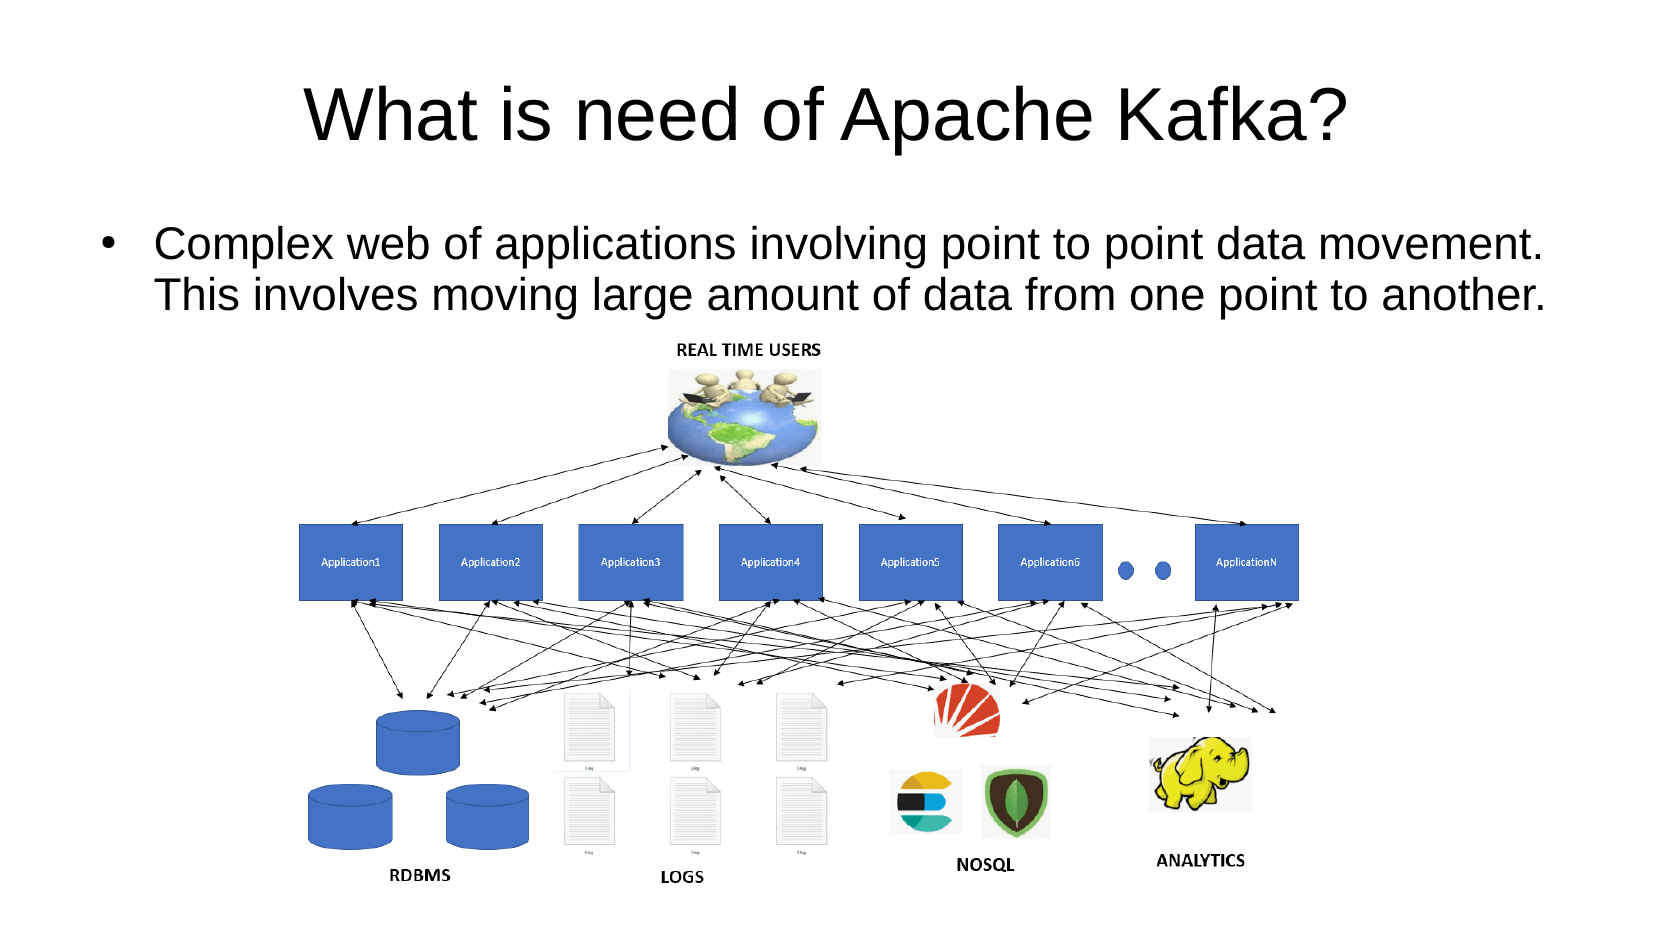

# What is need of Apache Kafka?
Complex web of applications involving point to point data movement. This involves moving large amount of data from one point to another.